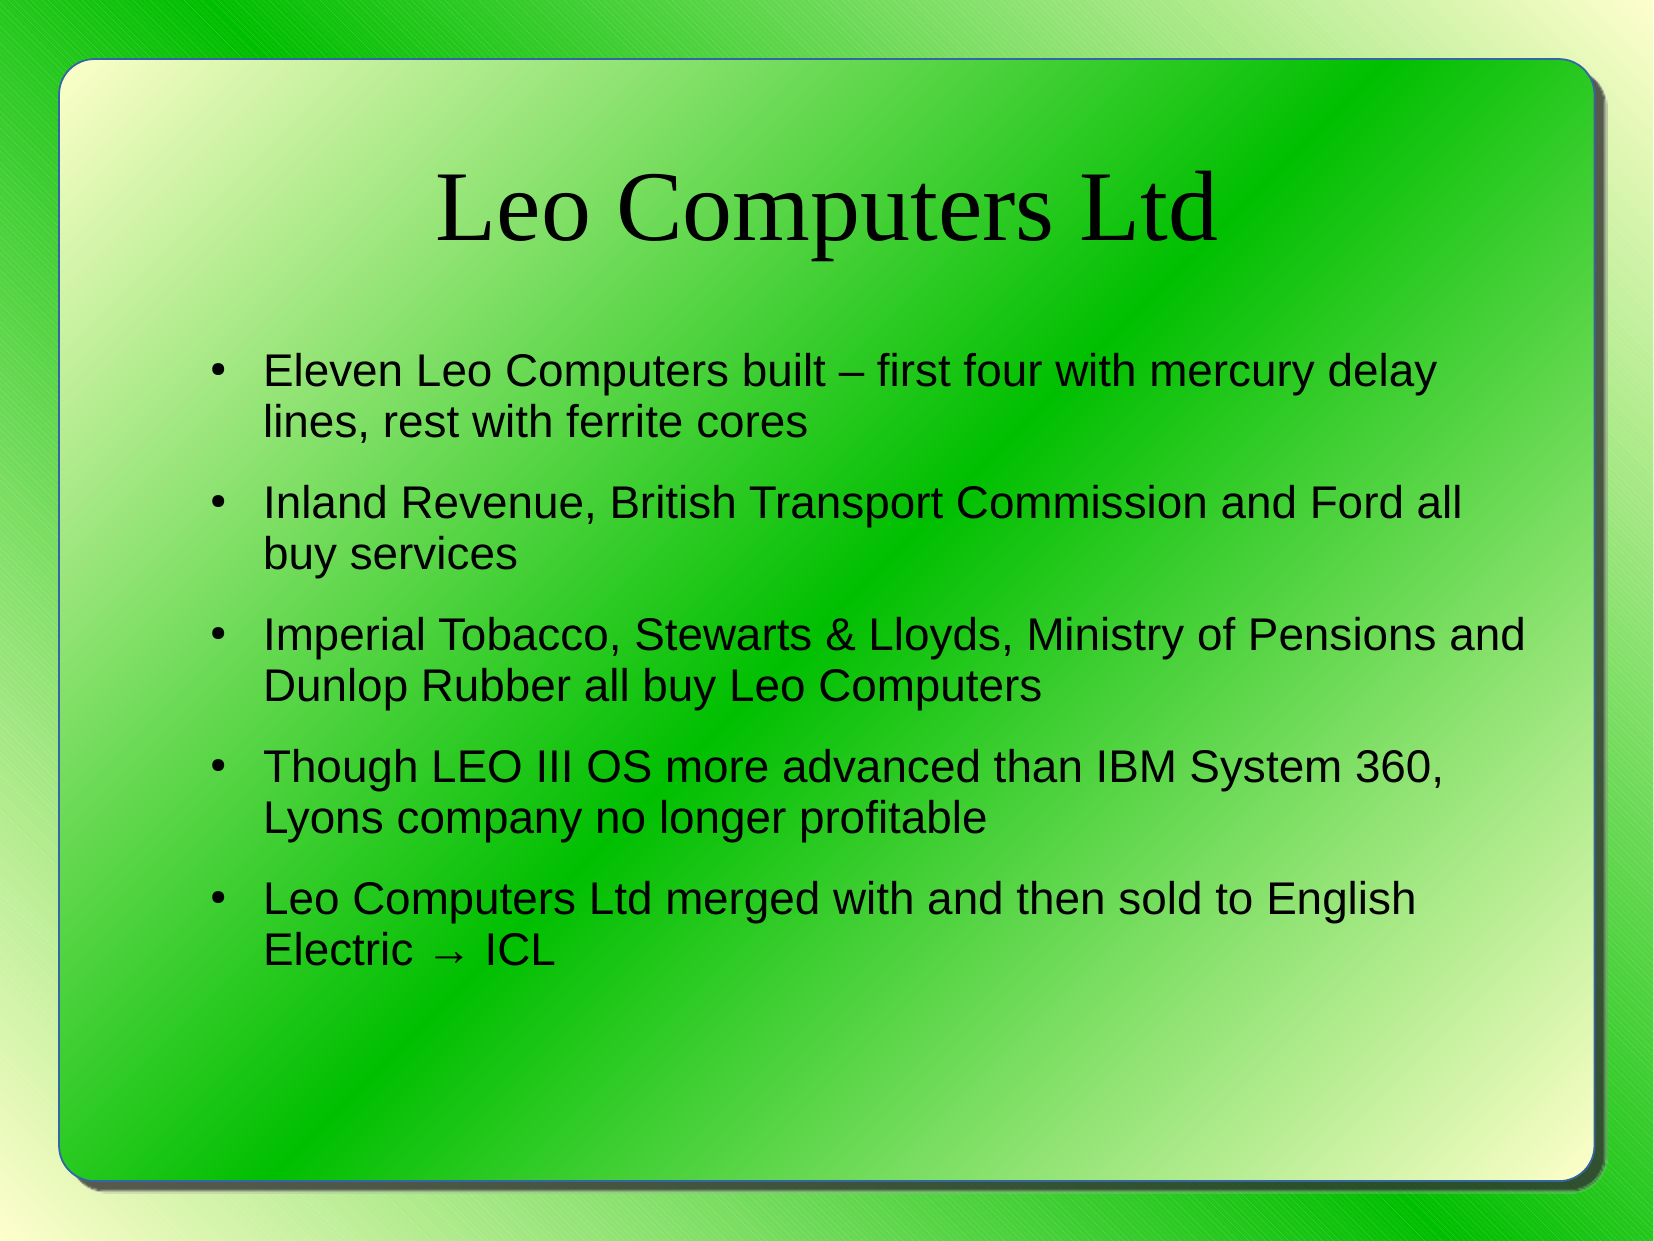

# Leo Computers Ltd
Eleven Leo Computers built – first four with mercury delay lines, rest with ferrite cores
Inland Revenue, British Transport Commission and Ford all buy services
Imperial Tobacco, Stewarts & Lloyds, Ministry of Pensions and Dunlop Rubber all buy Leo Computers
Though LEO III OS more advanced than IBM System 360, Lyons company no longer profitable
Leo Computers Ltd merged with and then sold to English Electric → ICL